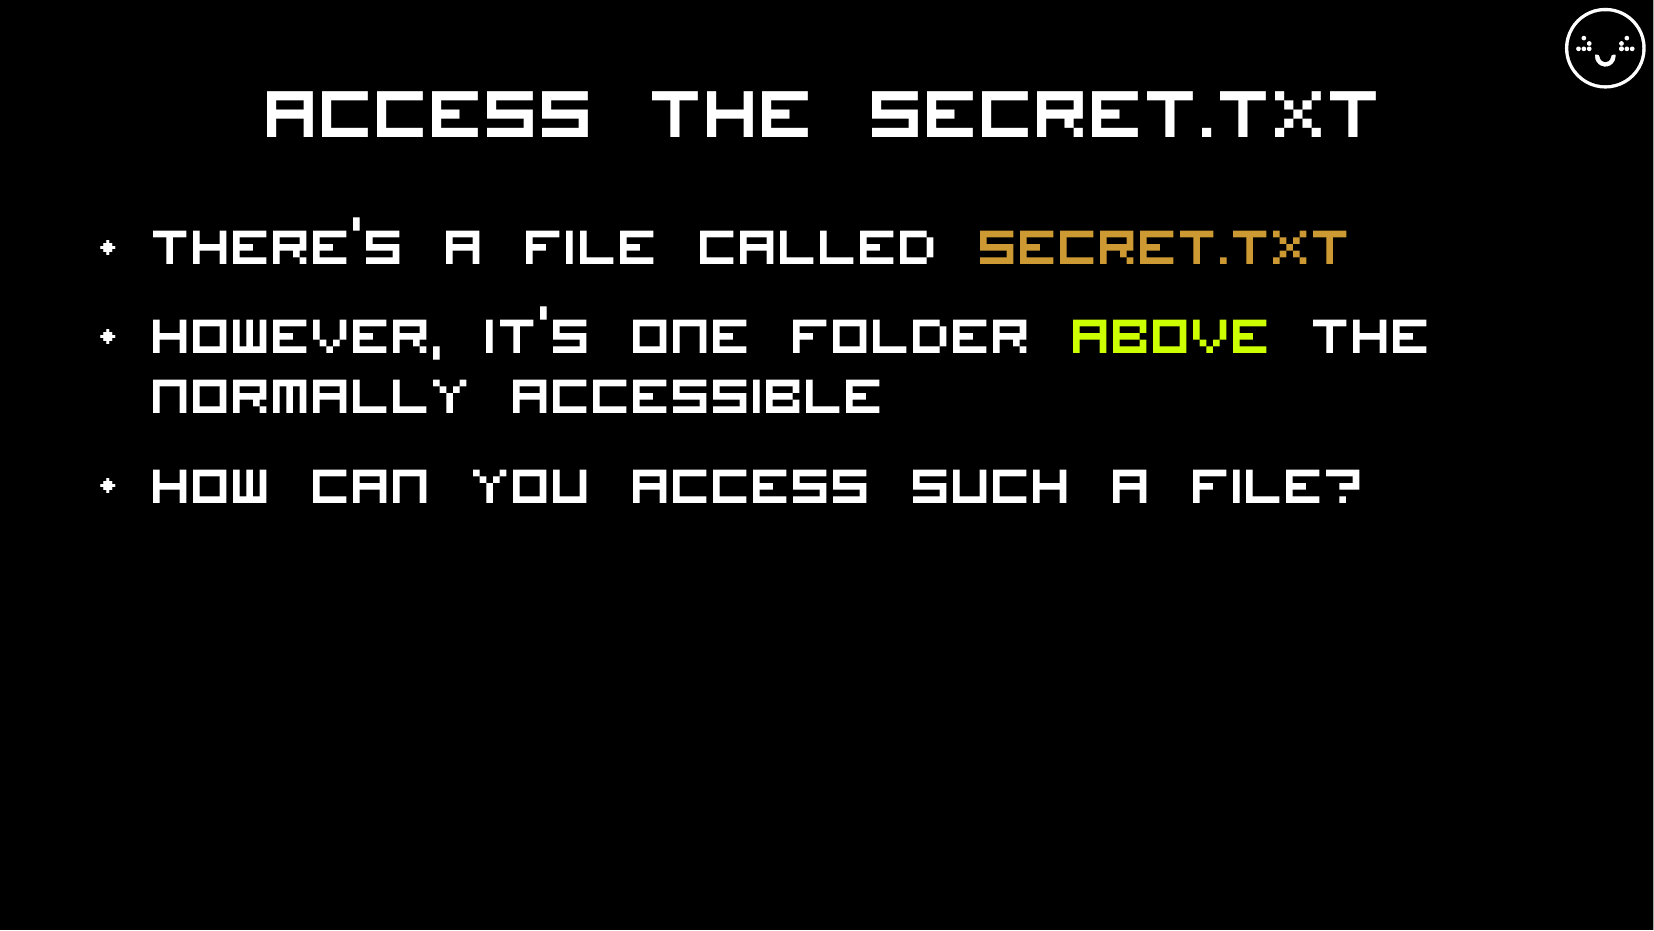

# Access the secret.txt
There’s a file called secret.txt
However, it’s one folder above the normally accessible
How can you access such a file?